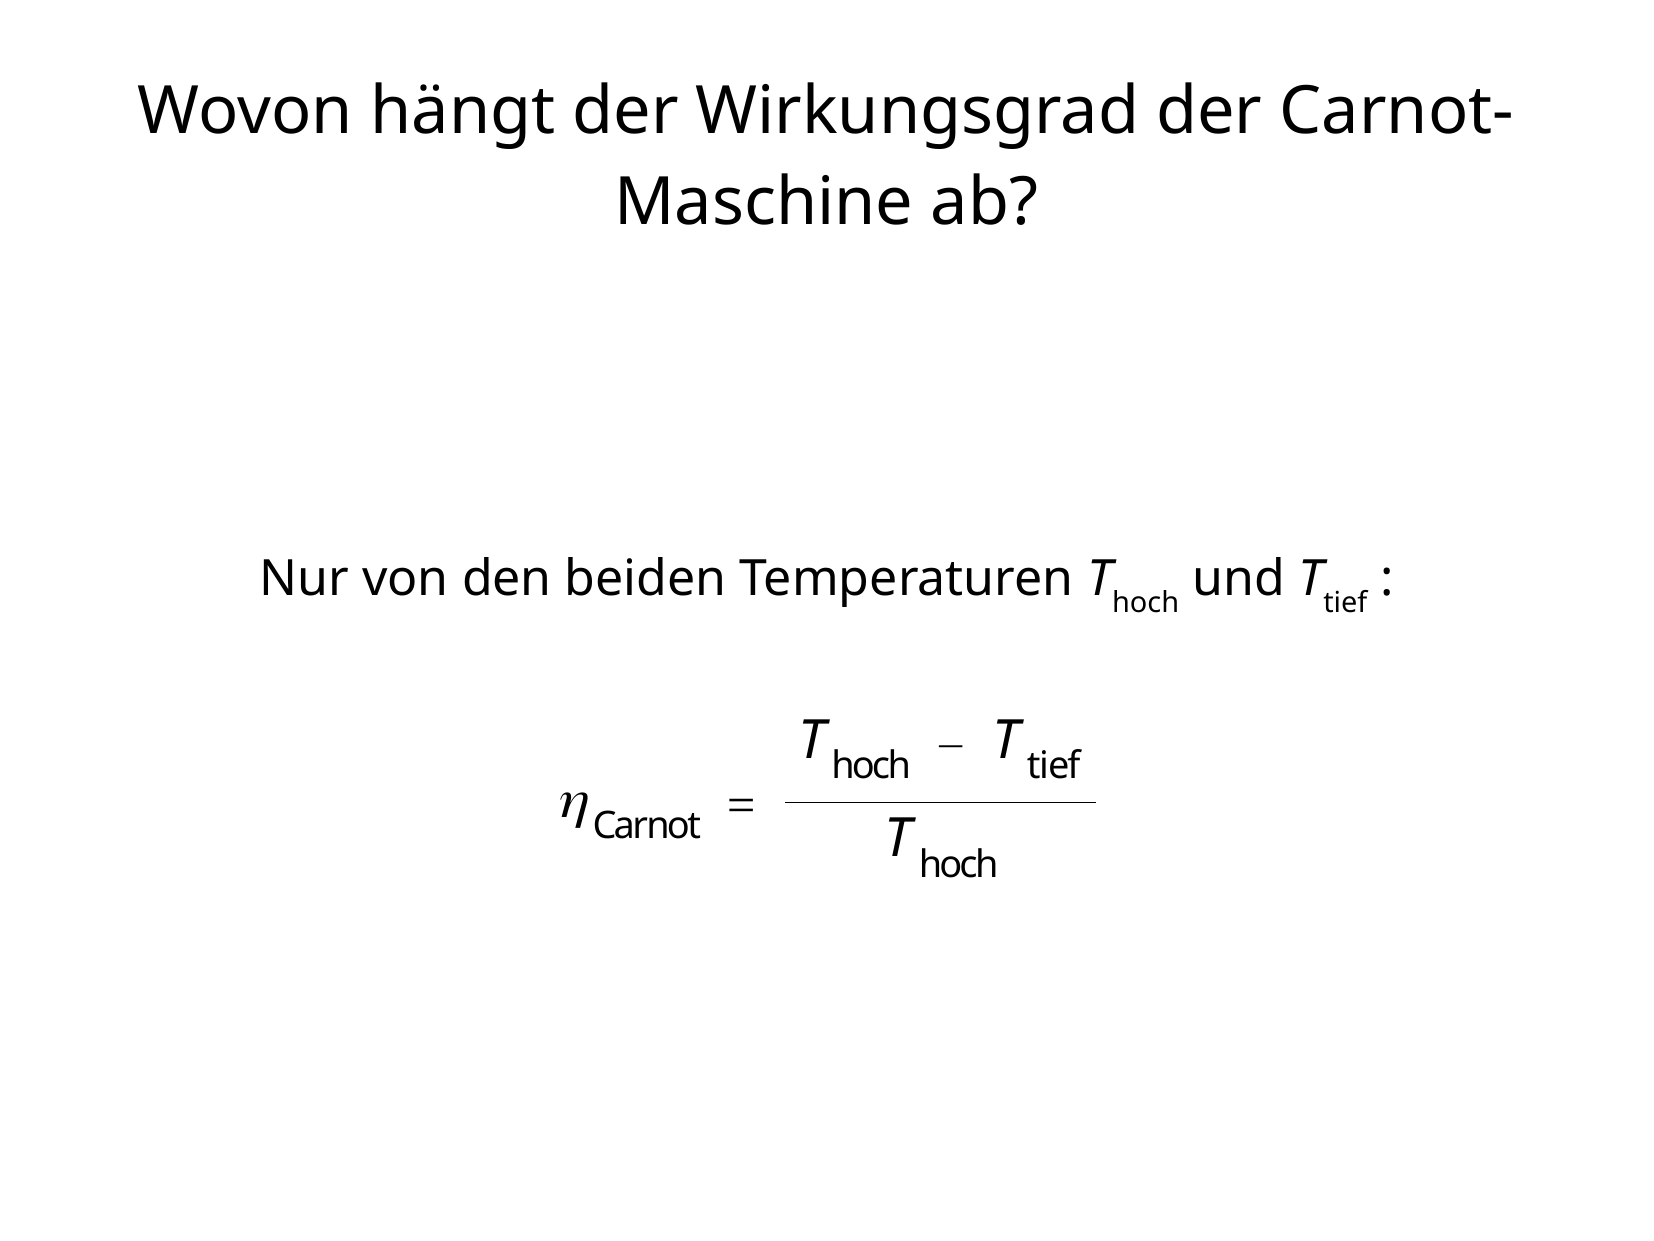

# Wovon hängt der Wirkungsgrad der Carnot-Maschine ab?
Nur von den beiden Temperaturen Thoch und Ttief :